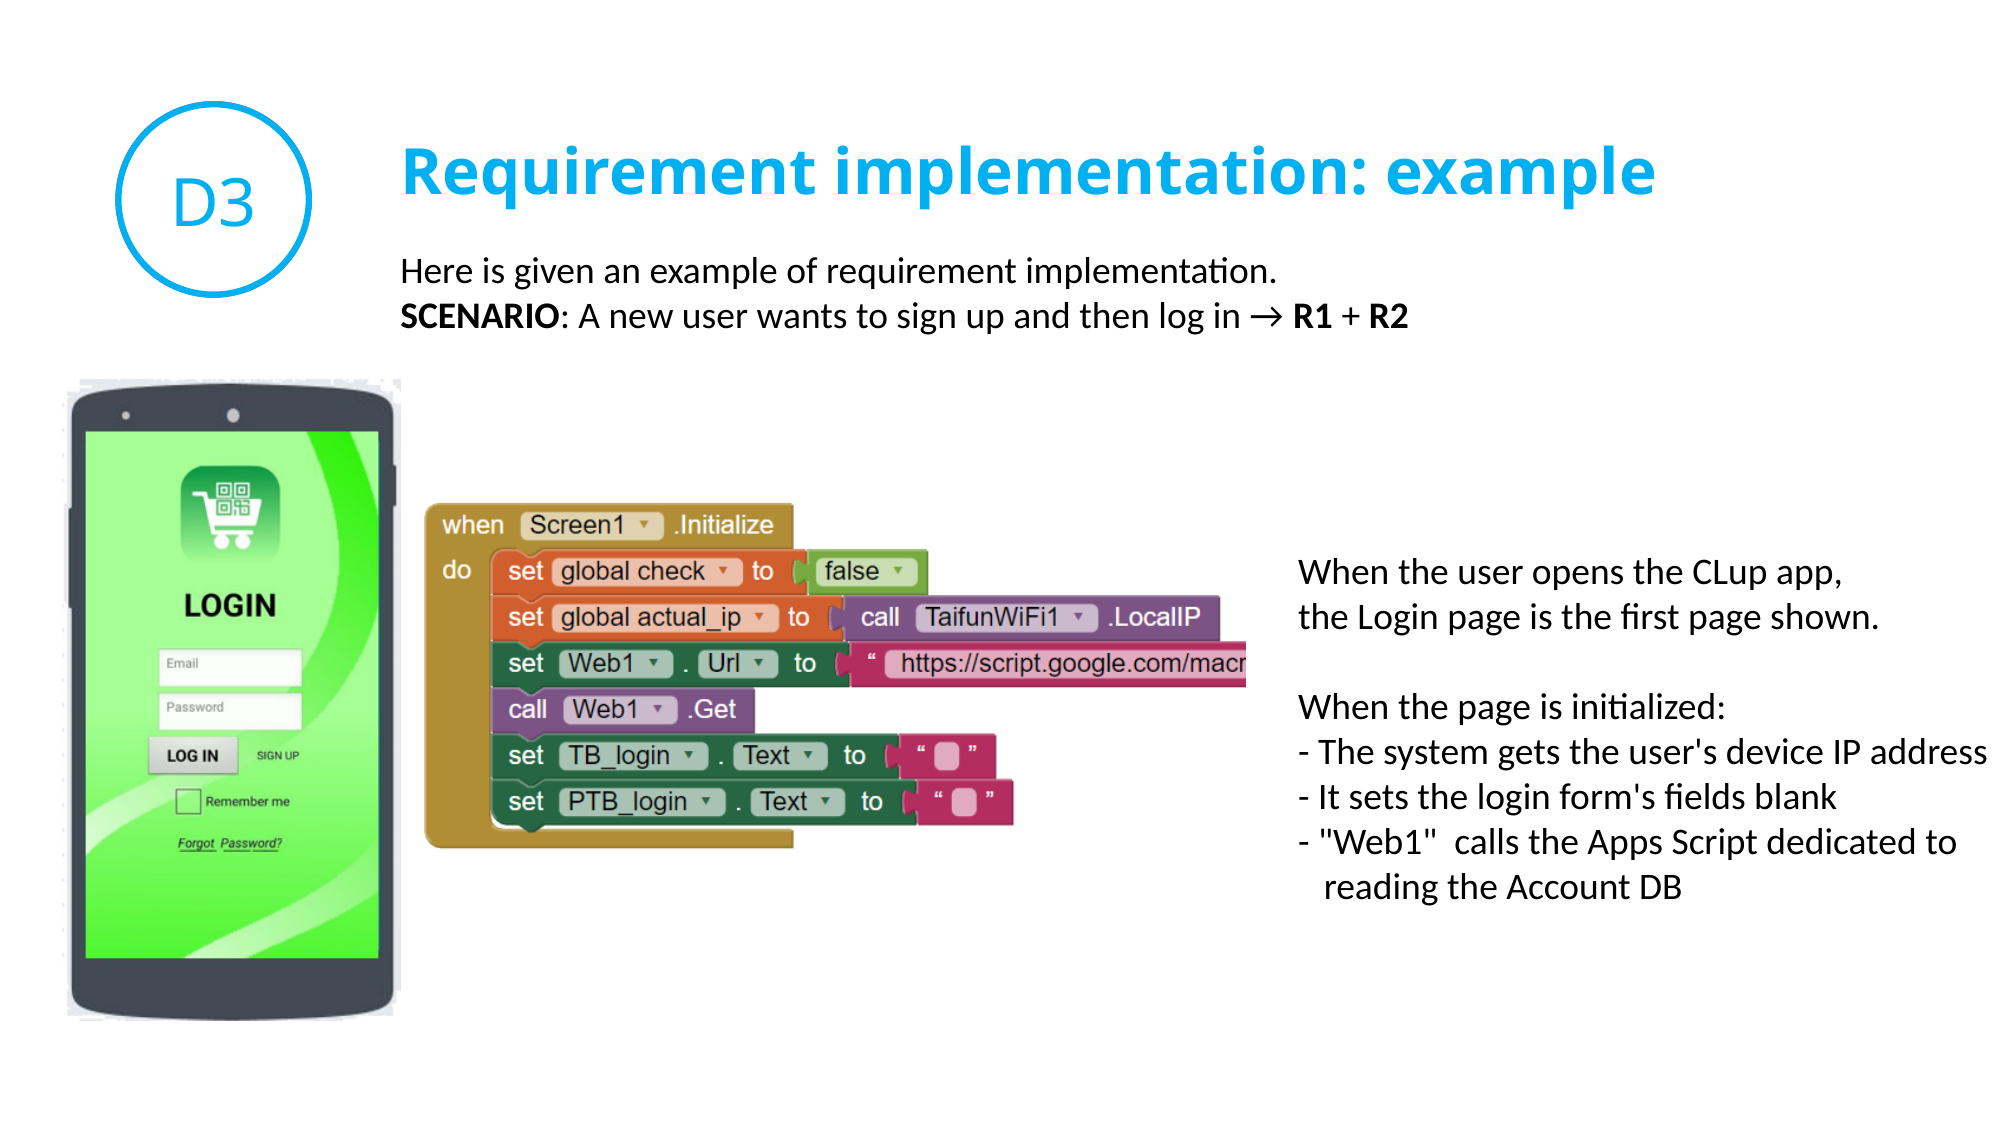

D1
D3
# Requirement implementation: example
Here is given an example of requirement implementation.
SCENARIO: A new user wants to sign up and then log in → R1 + R2
When the user opens the CLup app,
the Login page is the first page shown.
When the page is initialized:
- The system gets the user's device IP address
- It sets the login form's fields blank
- "Web1" calls the Apps Script dedicated to
 reading the Account DB